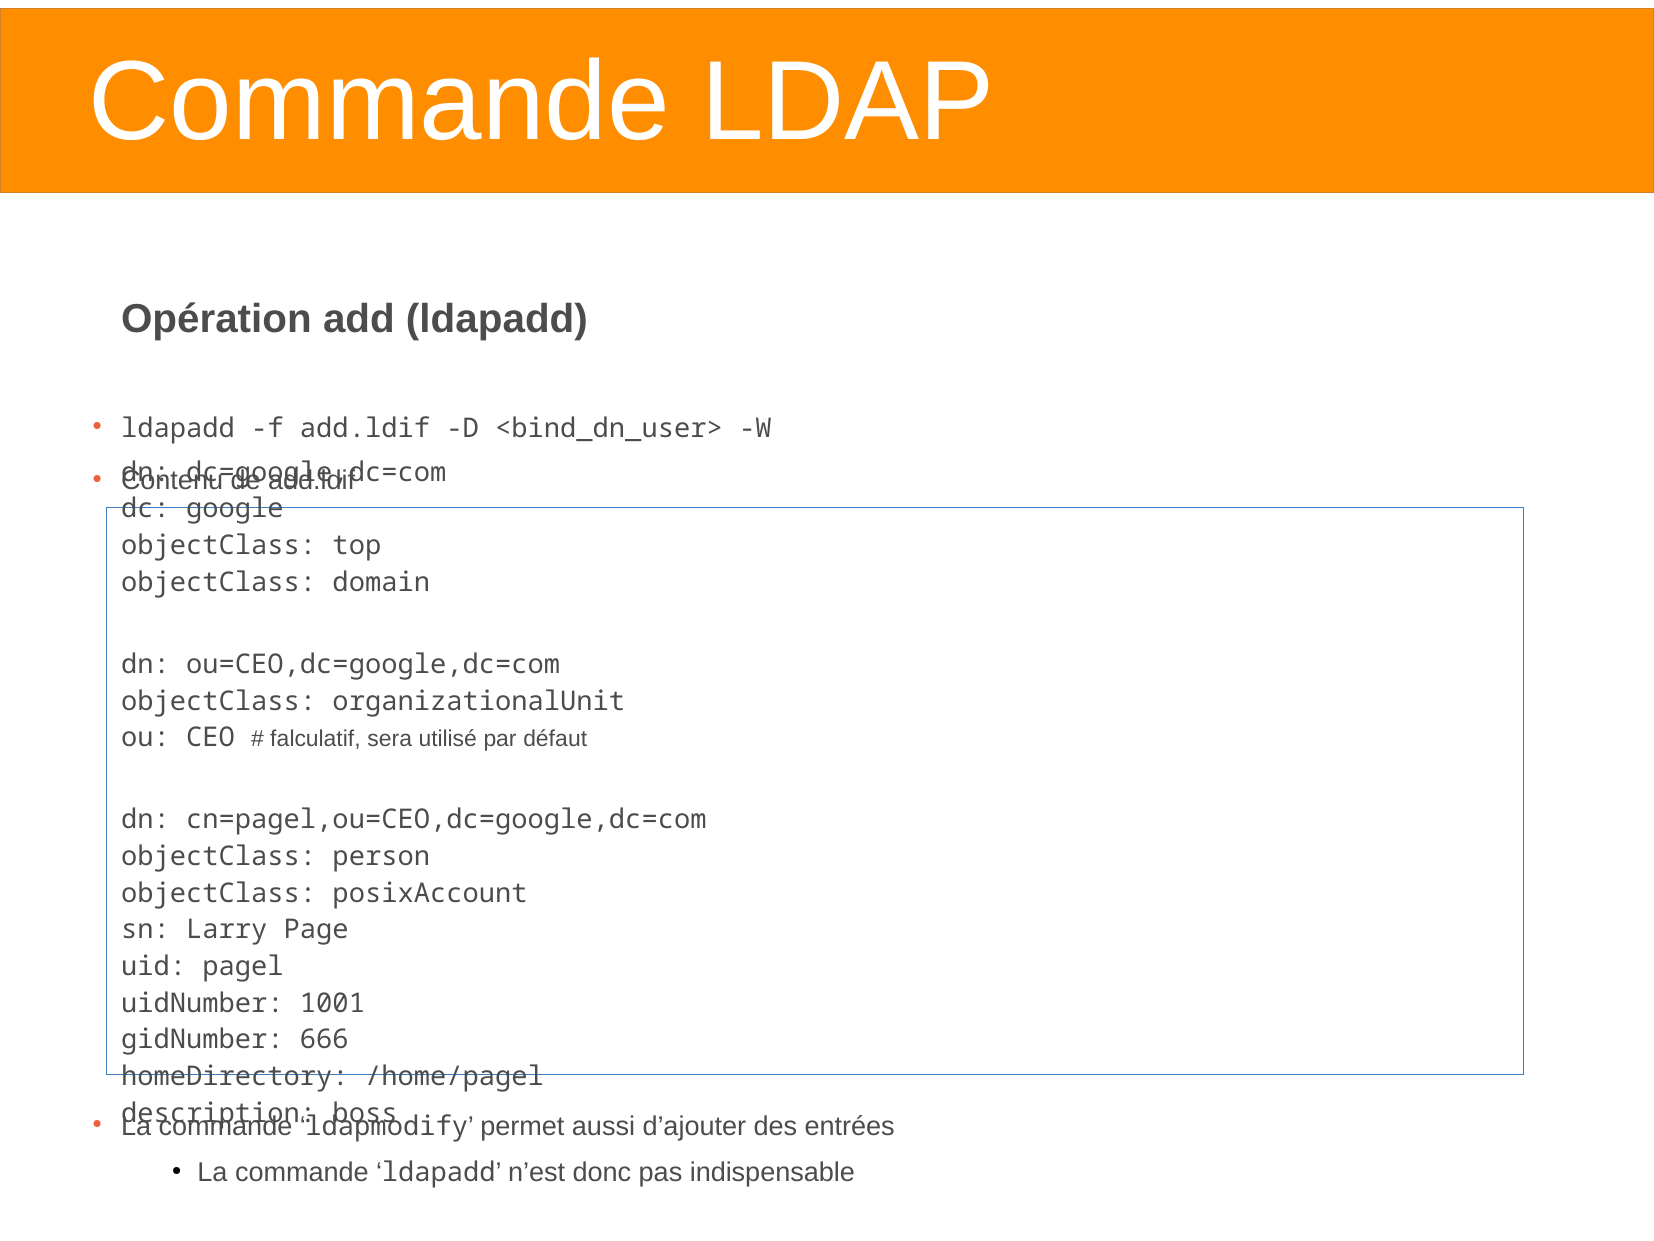

Commande LDAP
# Opération add (ldapadd)
ldapadd -f add.ldif -D <bind_dn_user> -W
Contenu de add.ldif
La commande ‘ldapmodify’ permet aussi d’ajouter des entrées
La commande ‘ldapadd’ n’est donc pas indispensable
dn: dc=google,dc=com
dc: google
objectClass: top
objectClass: domain
dn: ou=CEO,dc=google,dc=com
objectClass: organizationalUnit
ou: CEO # falculatif, sera utilisé par défaut
dn: cn=pagel,ou=CEO,dc=google,dc=com
objectClass: person
objectClass: posixAccount
sn: Larry Page
uid: pagel
uidNumber: 1001
gidNumber: 666
homeDirectory: /home/pagel
description: boss